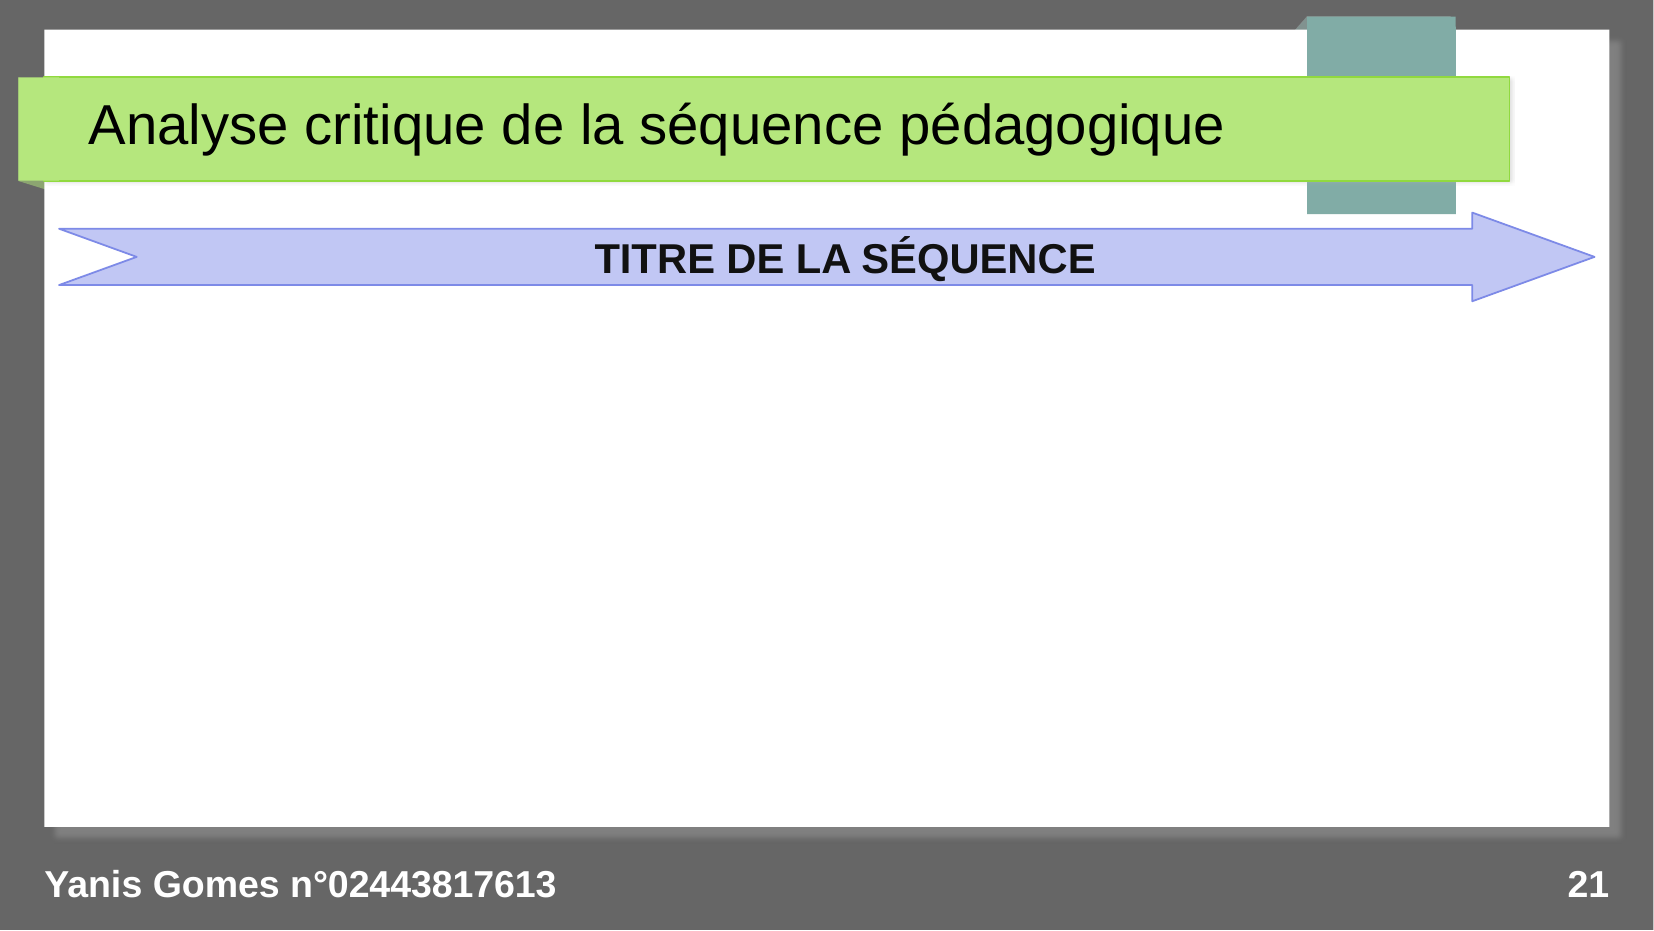

# Analyse critique de la séquence pédagogique
TITRE DE LA SÉQUENCE
Yanis Gomes n°02443817613